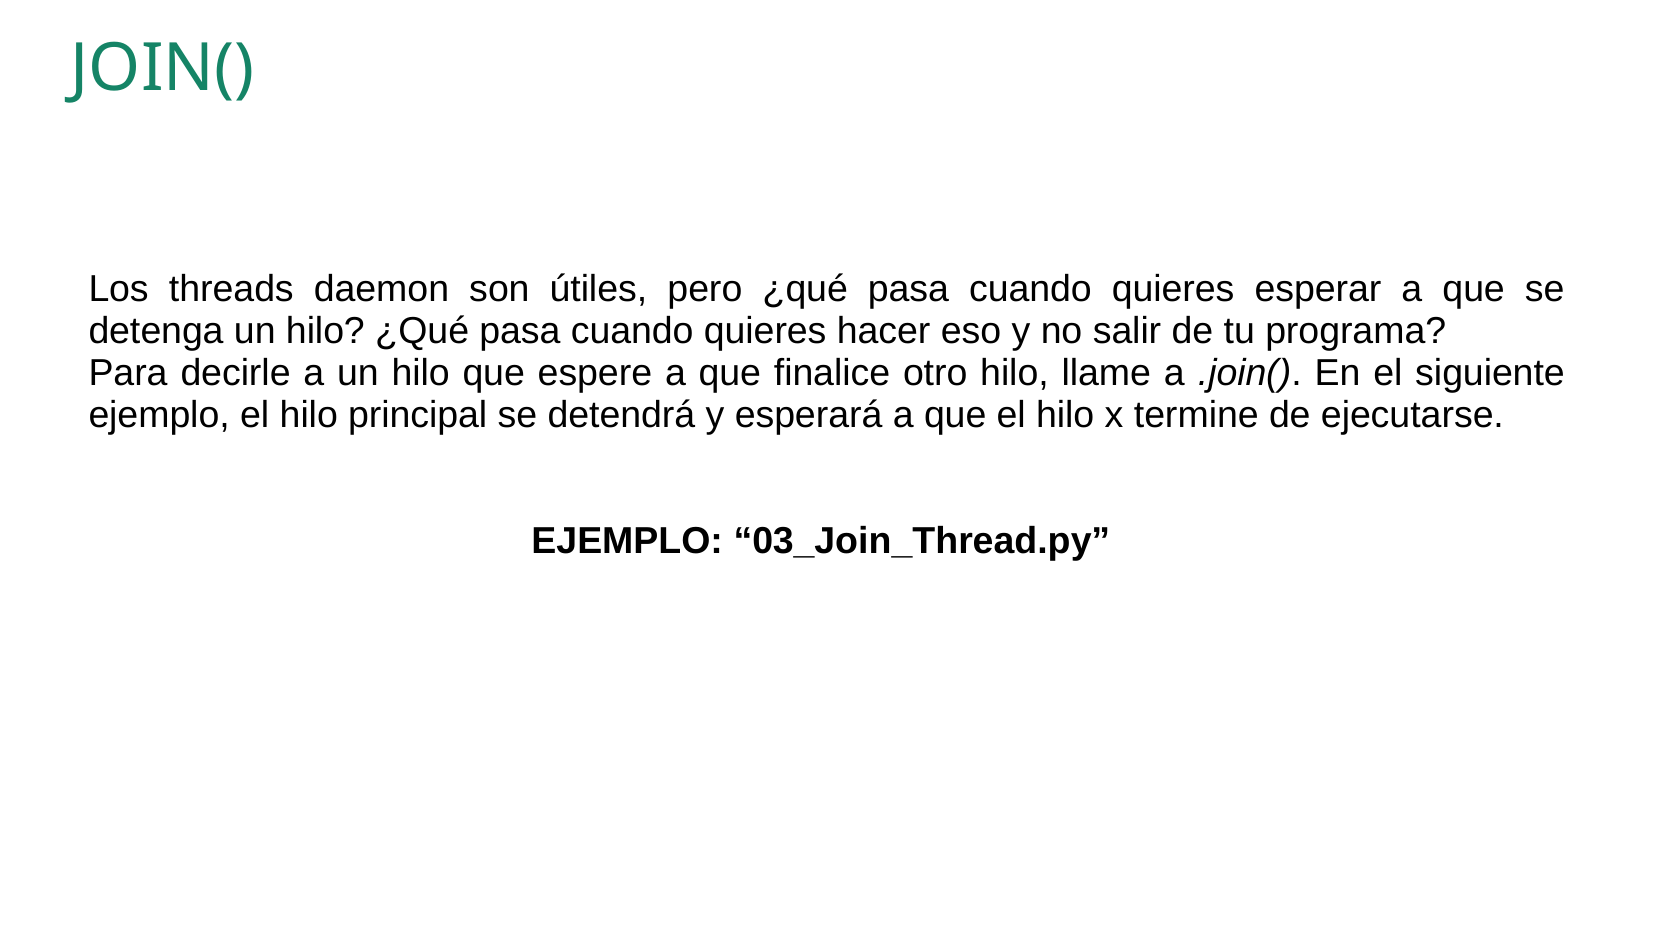

# JOIN()
Los threads daemon son útiles, pero ¿qué pasa cuando quieres esperar a que se detenga un hilo? ¿Qué pasa cuando quieres hacer eso y no salir de tu programa?
Para decirle a un hilo que espere a que finalice otro hilo, llame a .join(). En el siguiente ejemplo, el hilo principal se detendrá y esperará a que el hilo x termine de ejecutarse.
						EJEMPLO: “03_Join_Thread.py”